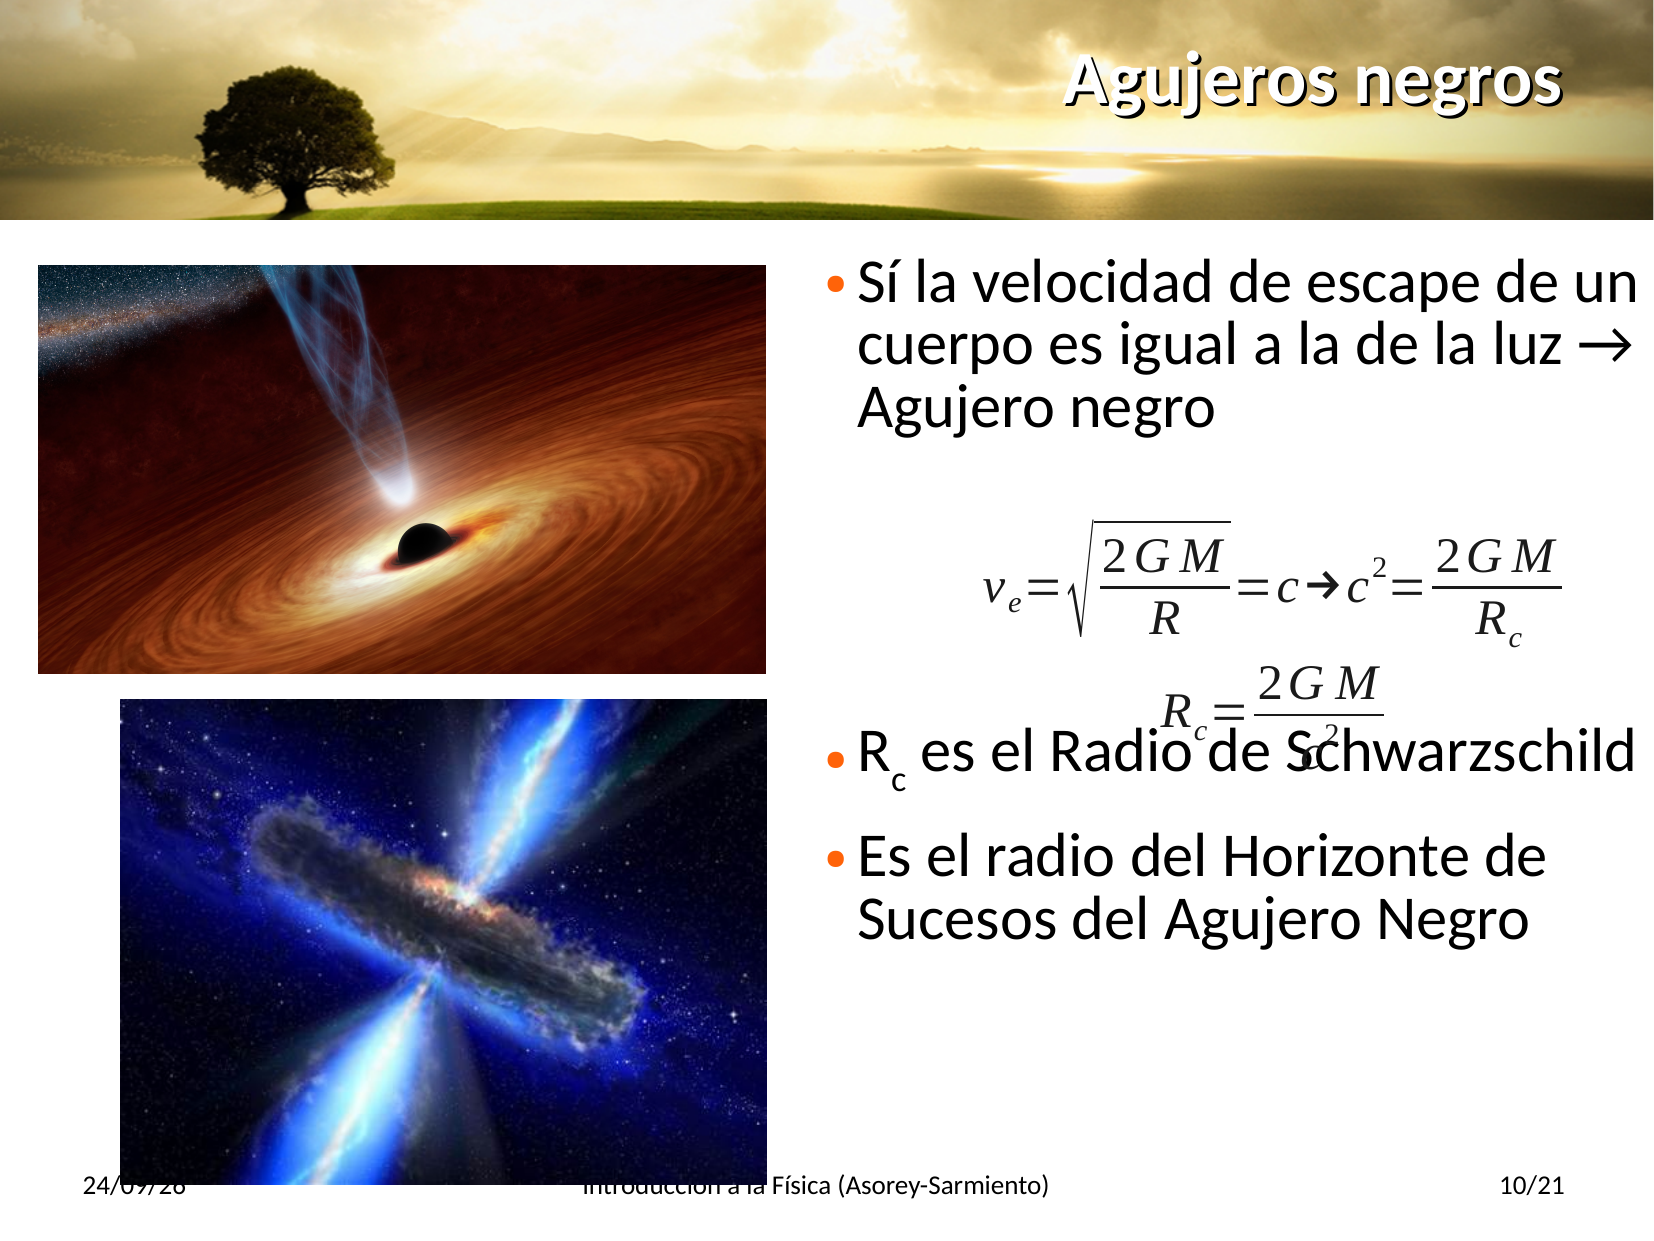

# Agujeros negros
Sí la velocidad de escape de un cuerpo es igual a la de la luz → Agujero negro
Rc es el Radio de Schwarzschild
Es el radio del Horizonte de Sucesos del Agujero Negro
Introducción a la Física (Asorey-Sarmiento)
10